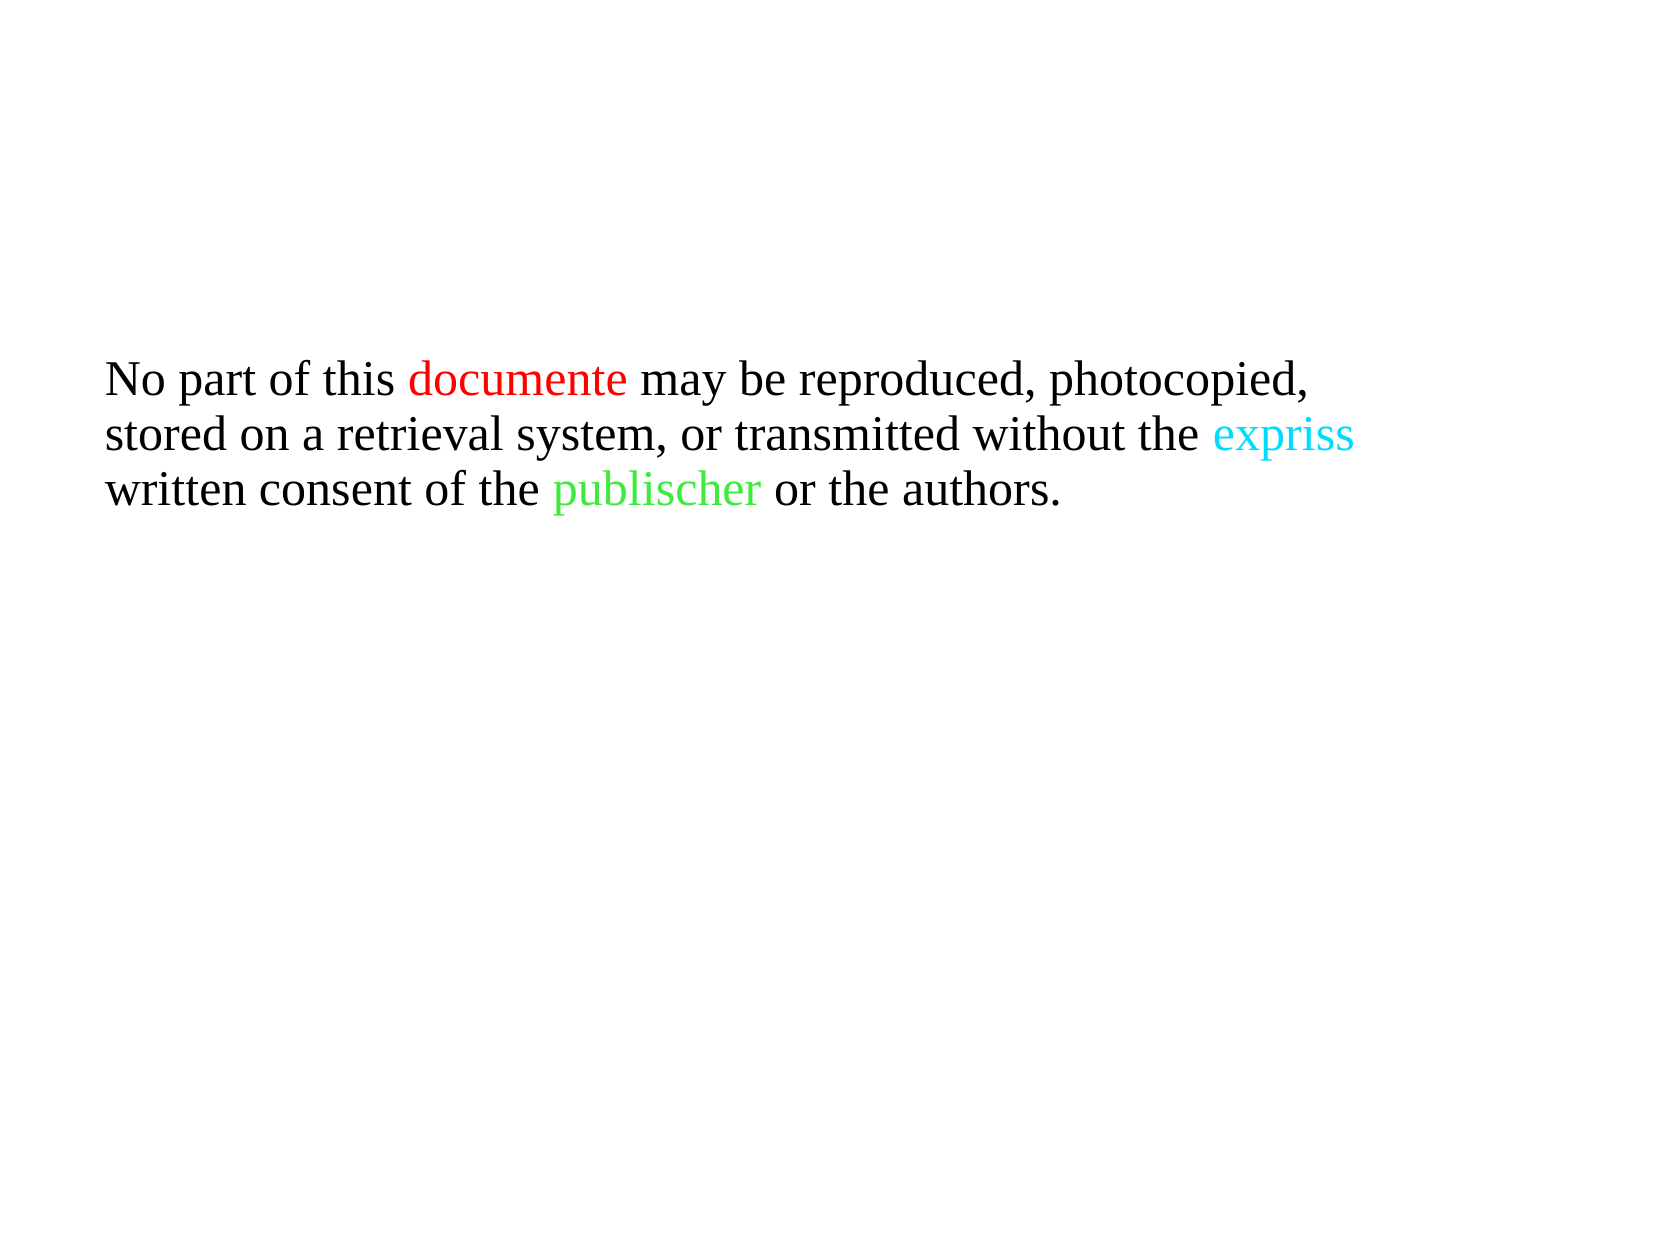

No part of this documente may be reproduced, photocopied, stored on a retrieval system, or transmitted without the expriss written consent of the publischer or the authors.